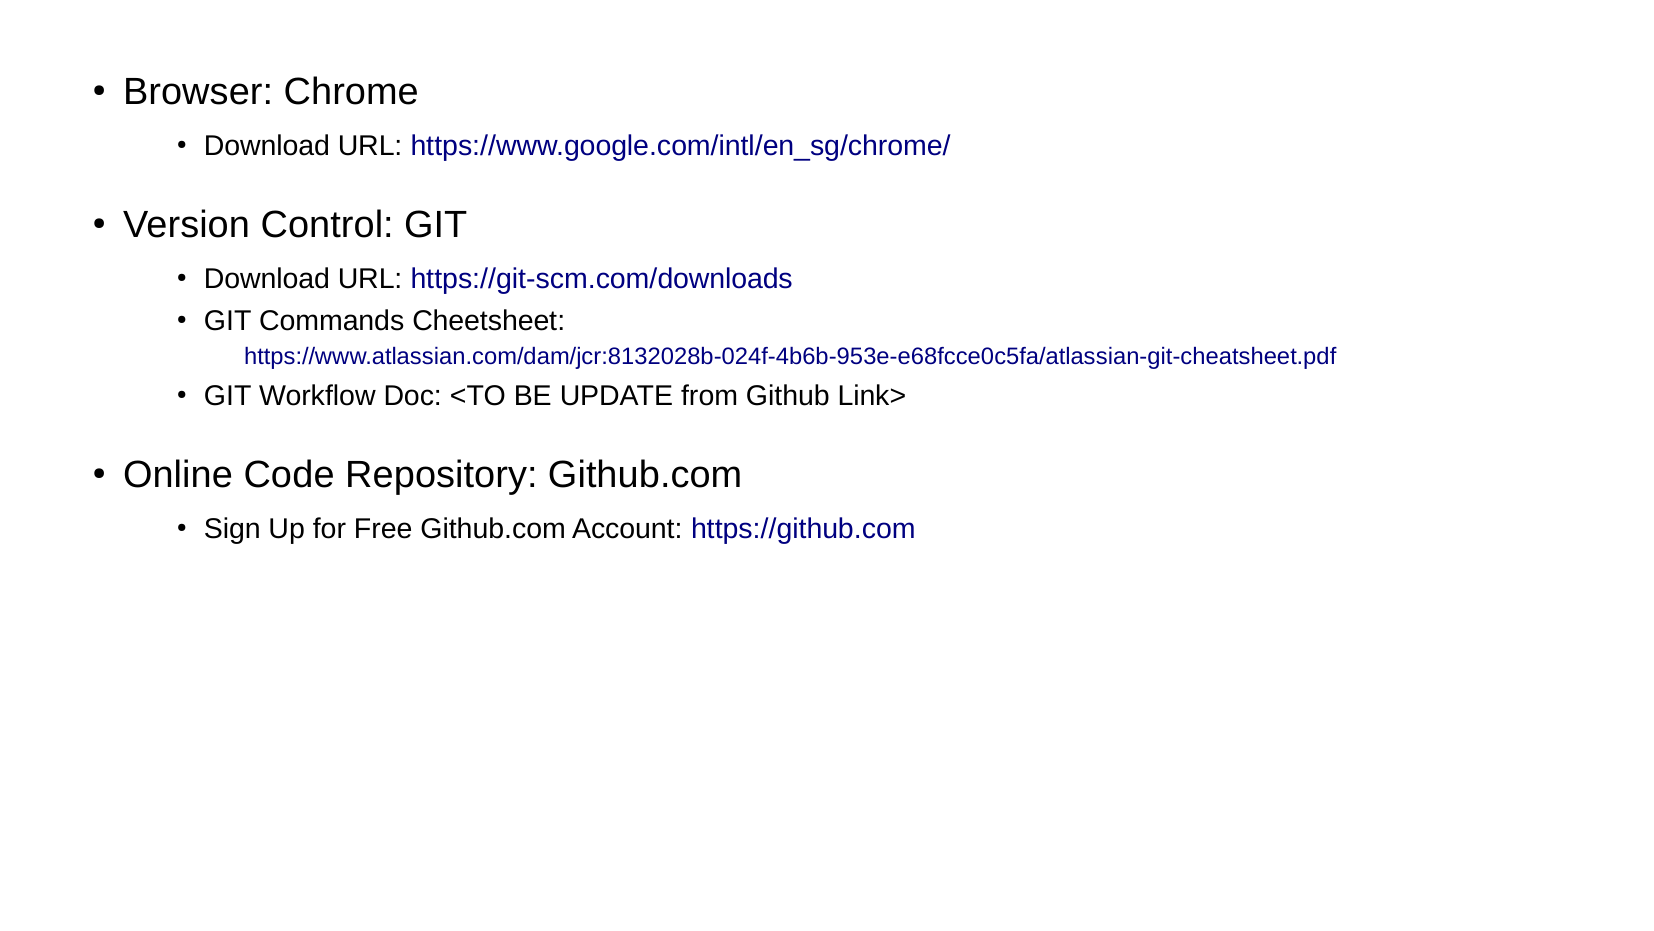

# Browser: Chrome
Download URL: https://www.google.com/intl/en_sg/chrome/
Version Control: GIT
Download URL: https://git-scm.com/downloads
GIT Commands Cheetsheet:
https://www.atlassian.com/dam/jcr:8132028b-024f-4b6b-953e-e68fcce0c5fa/atlassian-git-cheatsheet.pdf
GIT Workflow Doc: <TO BE UPDATE from Github Link>
Online Code Repository: Github.com
Sign Up for Free Github.com Account: https://github.com